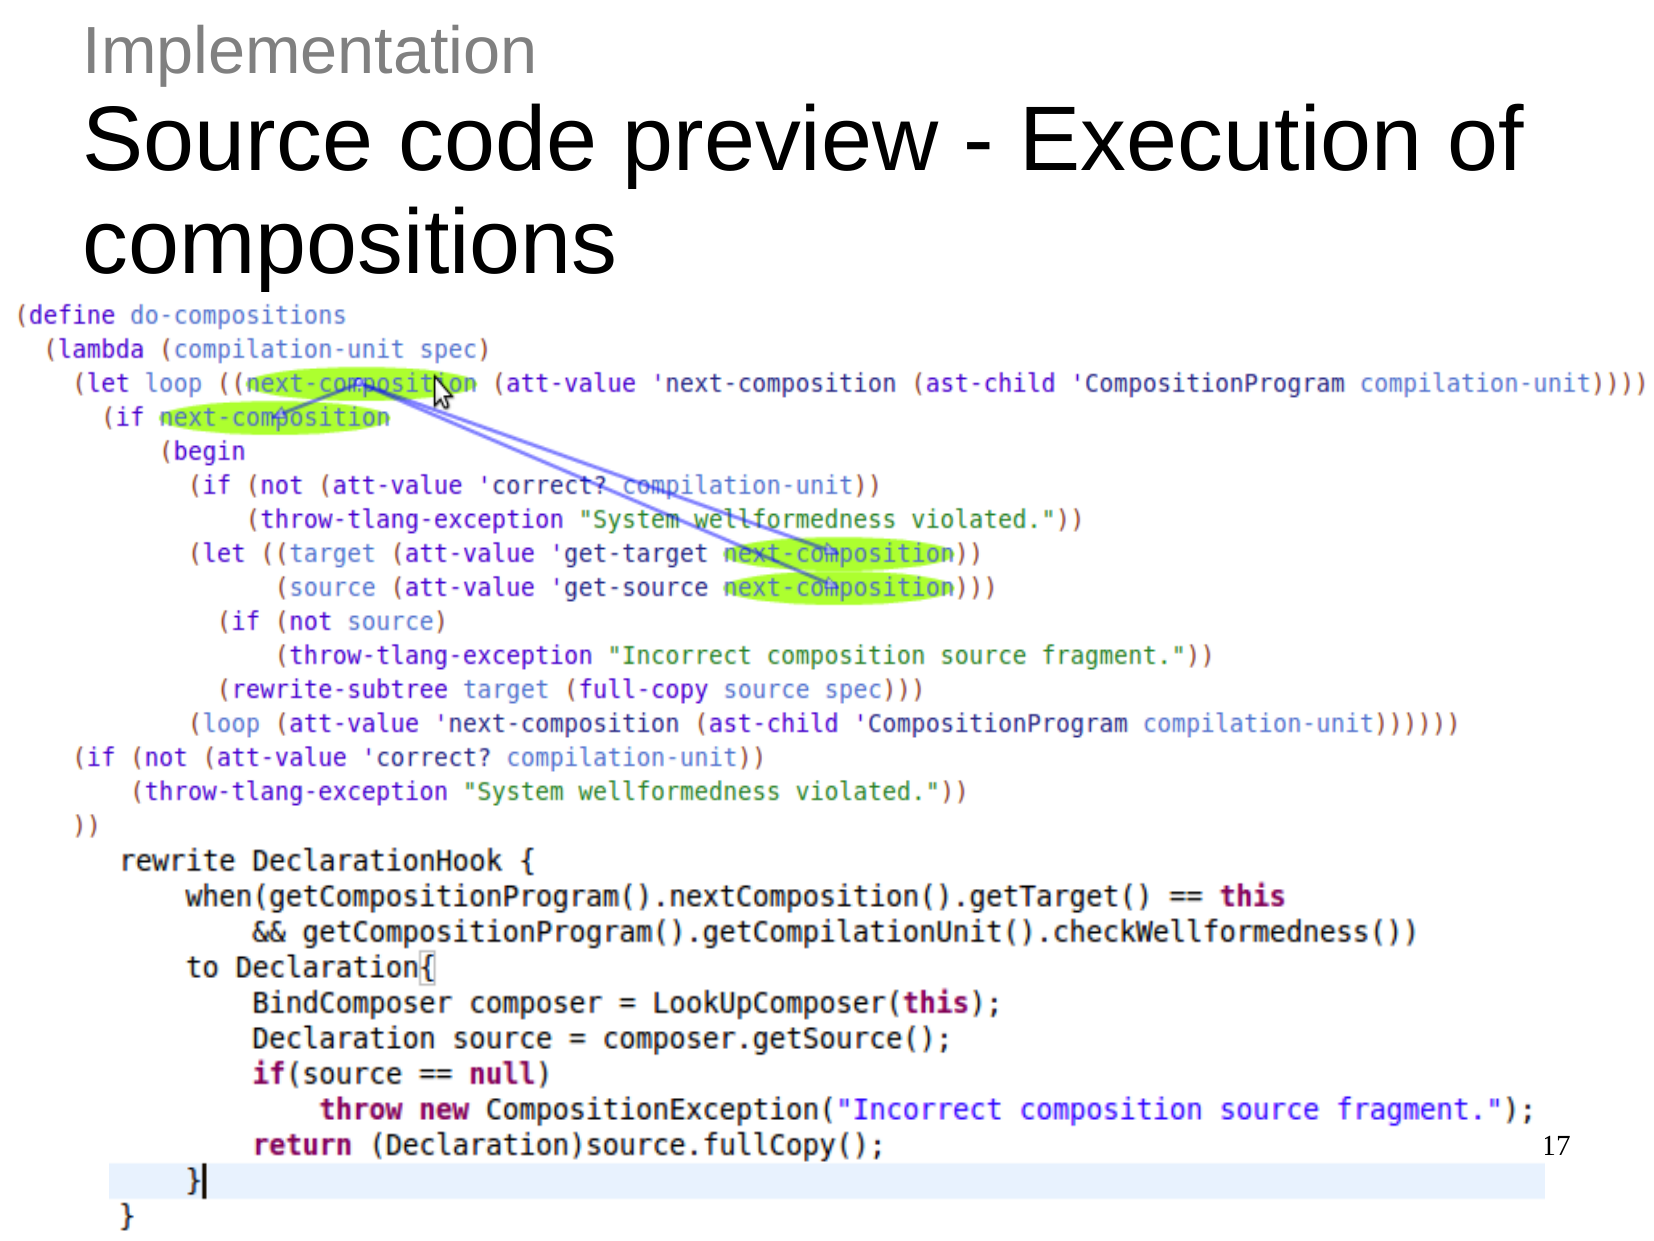

# Implementation Source code preview - Execution of compositions
17